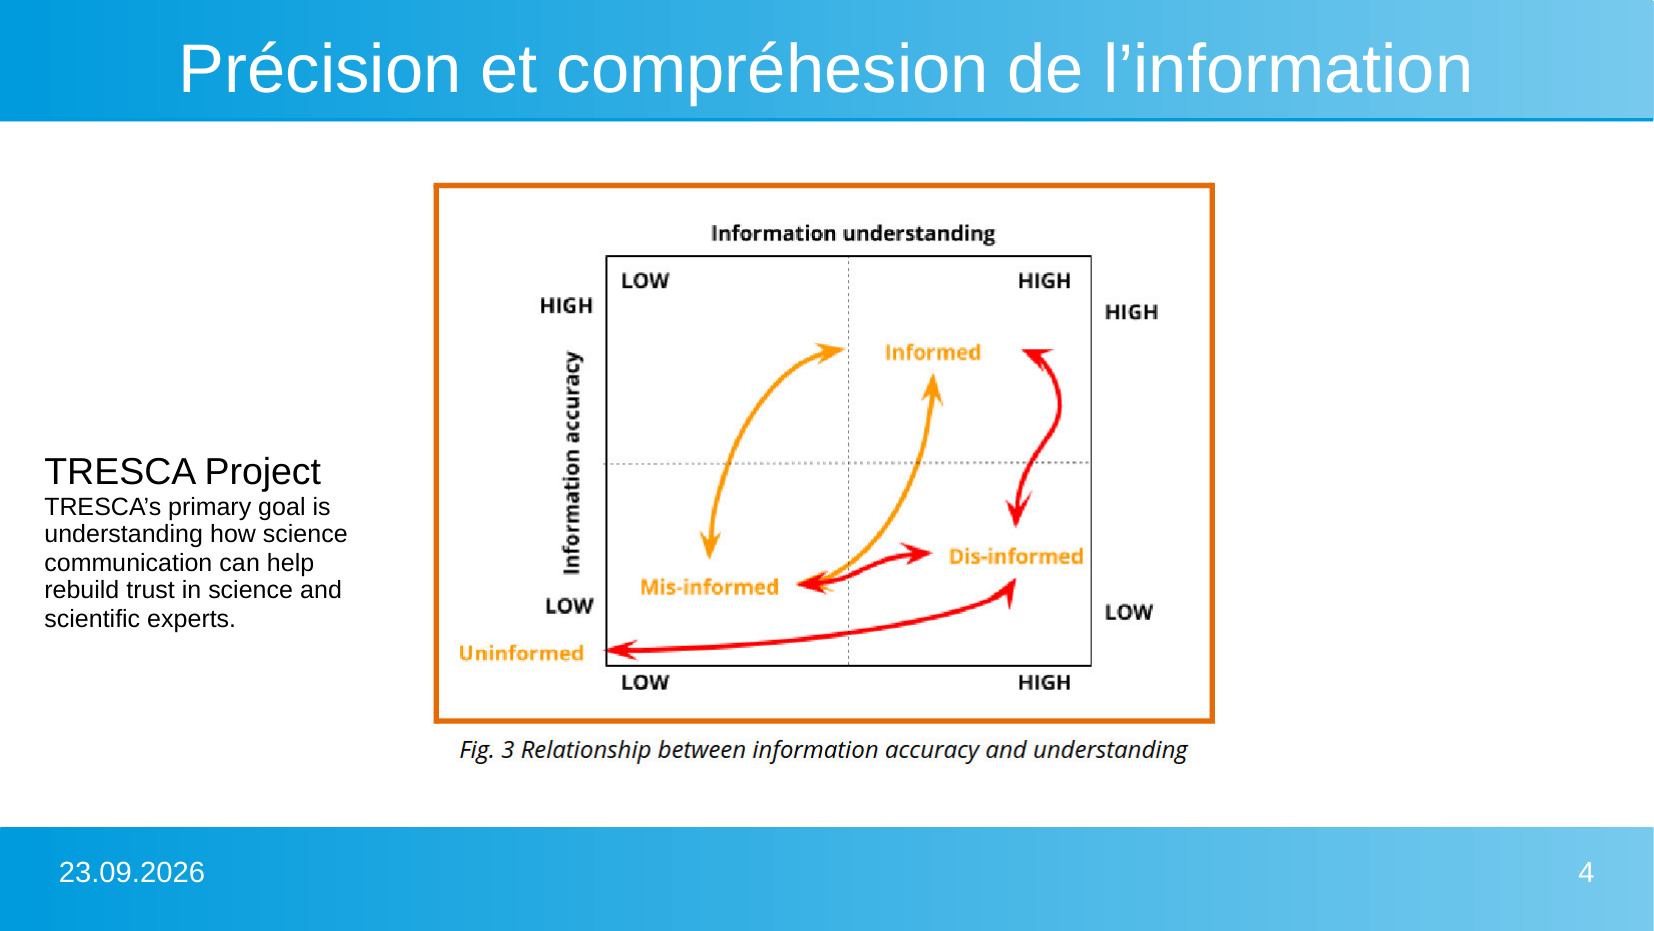

# Précision et compréhesion de l’information
TRESCA Project TRESCA’s primary goal is understanding how science communication can help rebuild trust in science and scientific experts.
4